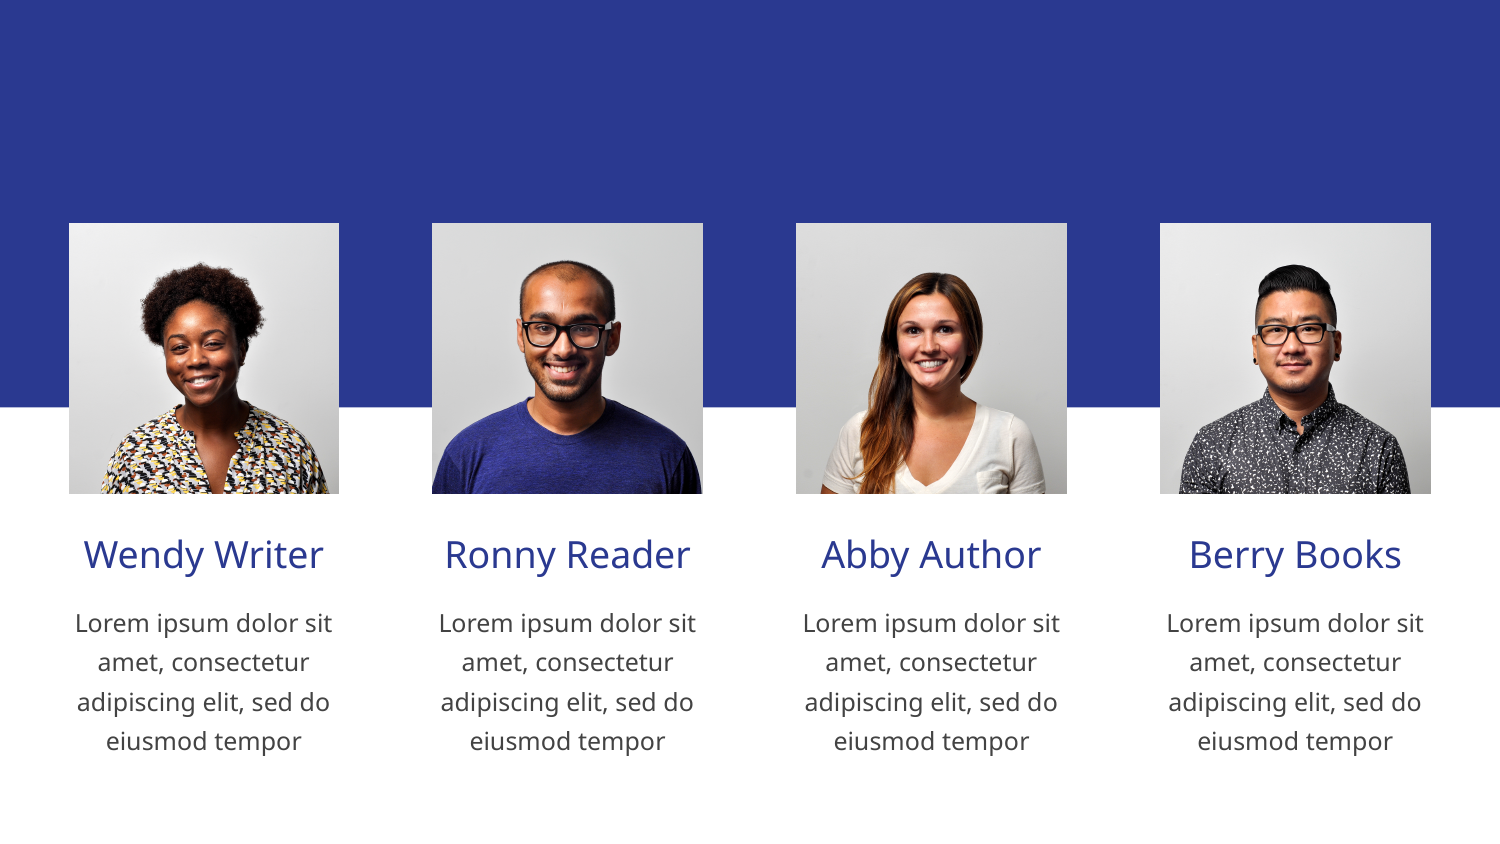

# The team Answer the question, “Why are we the ones to solve the problem we identified?”
Wendy Writer
Ronny Reader
Abby Author
Berry Books
Lorem ipsum dolor sit amet, consectetur adipiscing elit, sed do eiusmod tempor
Lorem ipsum dolor sit amet, consectetur adipiscing elit, sed do eiusmod tempor
Lorem ipsum dolor sit amet, consectetur adipiscing elit, sed do eiusmod tempor
Lorem ipsum dolor sit amet, consectetur adipiscing elit, sed do eiusmod tempor